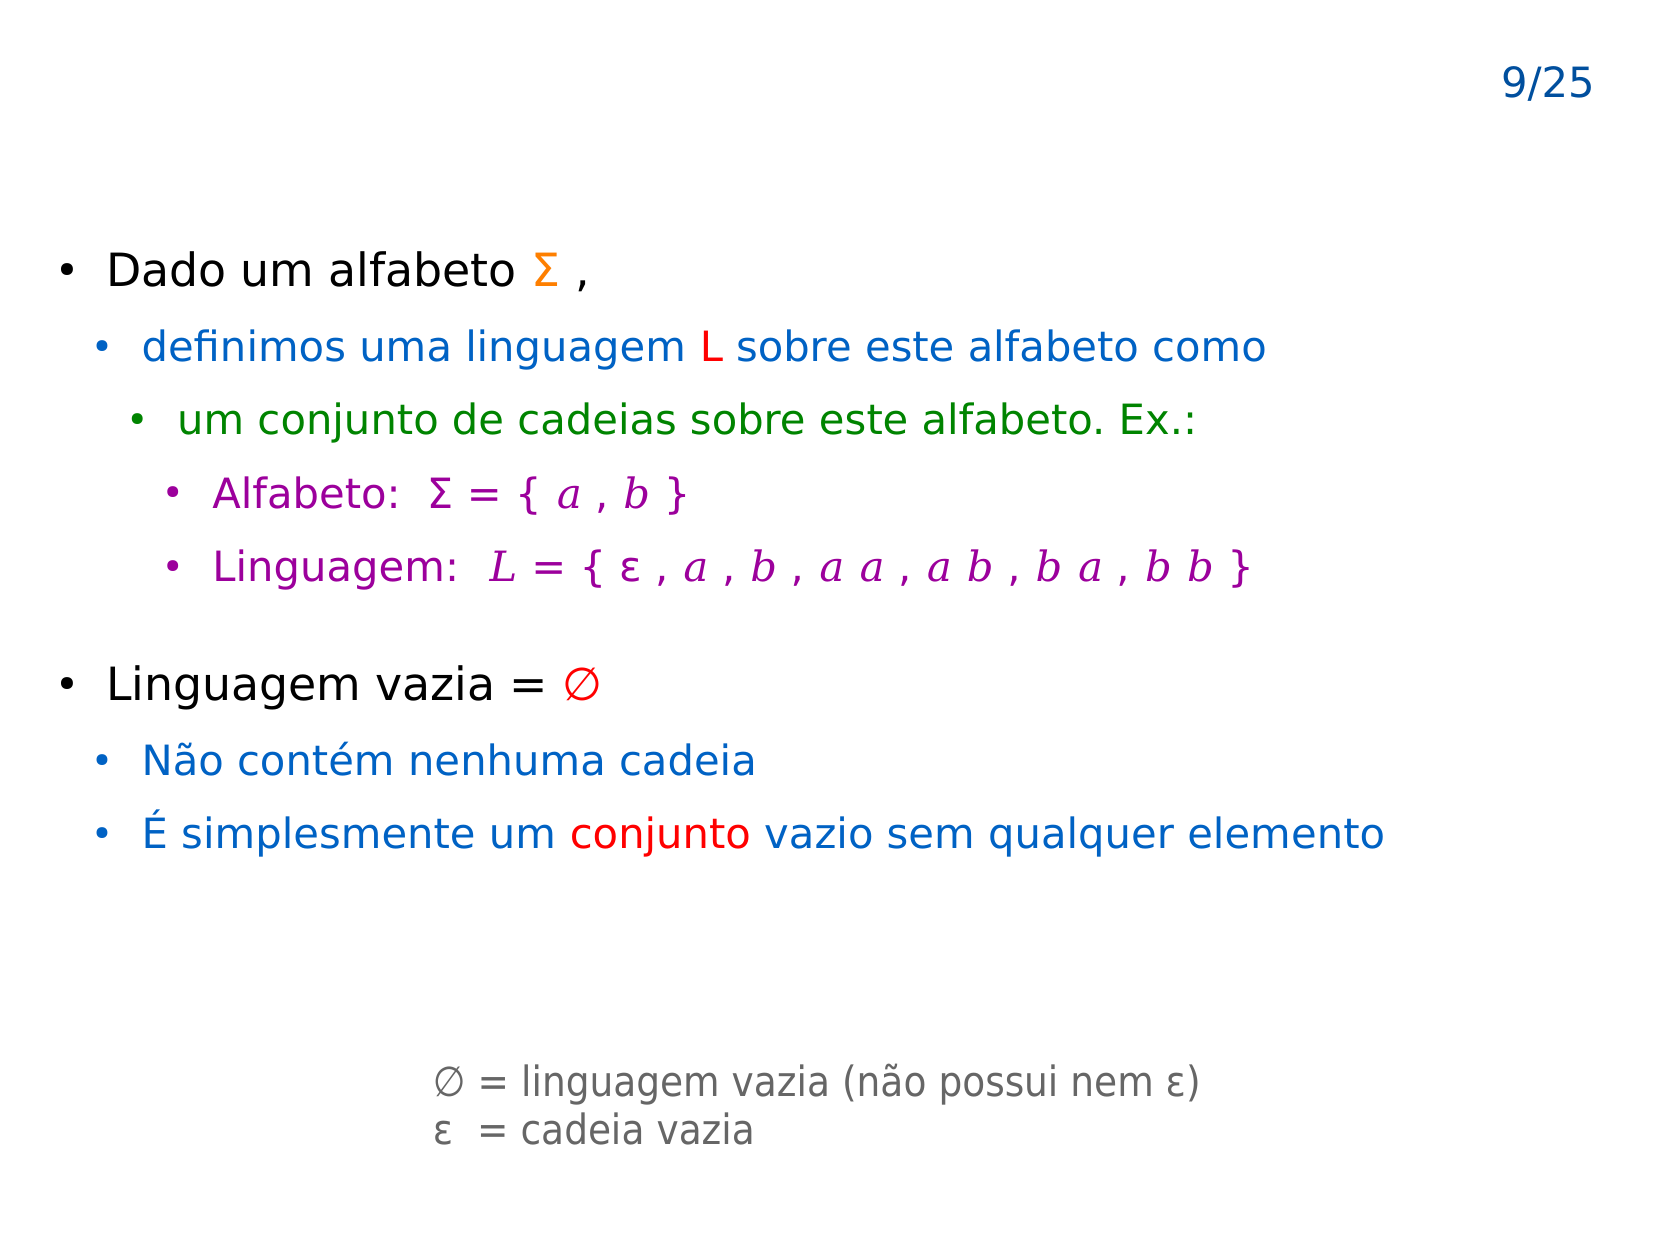

#
9
Dado um alfabeto Σ ,
definimos uma linguagem L sobre este alfabeto como
um conjunto de cadeias sobre este alfabeto. Ex.:
Alfabeto: Σ = { 𝑎 , 𝑏 }
Linguagem: 𝐿 = { ε , 𝑎 , 𝑏 , 𝑎 𝑎 , 𝑎 𝑏 , 𝑏 𝑎 , 𝑏 𝑏 }
Linguagem vazia = ∅
Não contém nenhuma cadeia
É simplesmente um conjunto vazio sem qualquer elemento
∅ = linguagem vazia (não possui nem ε)
ε = cadeia vazia